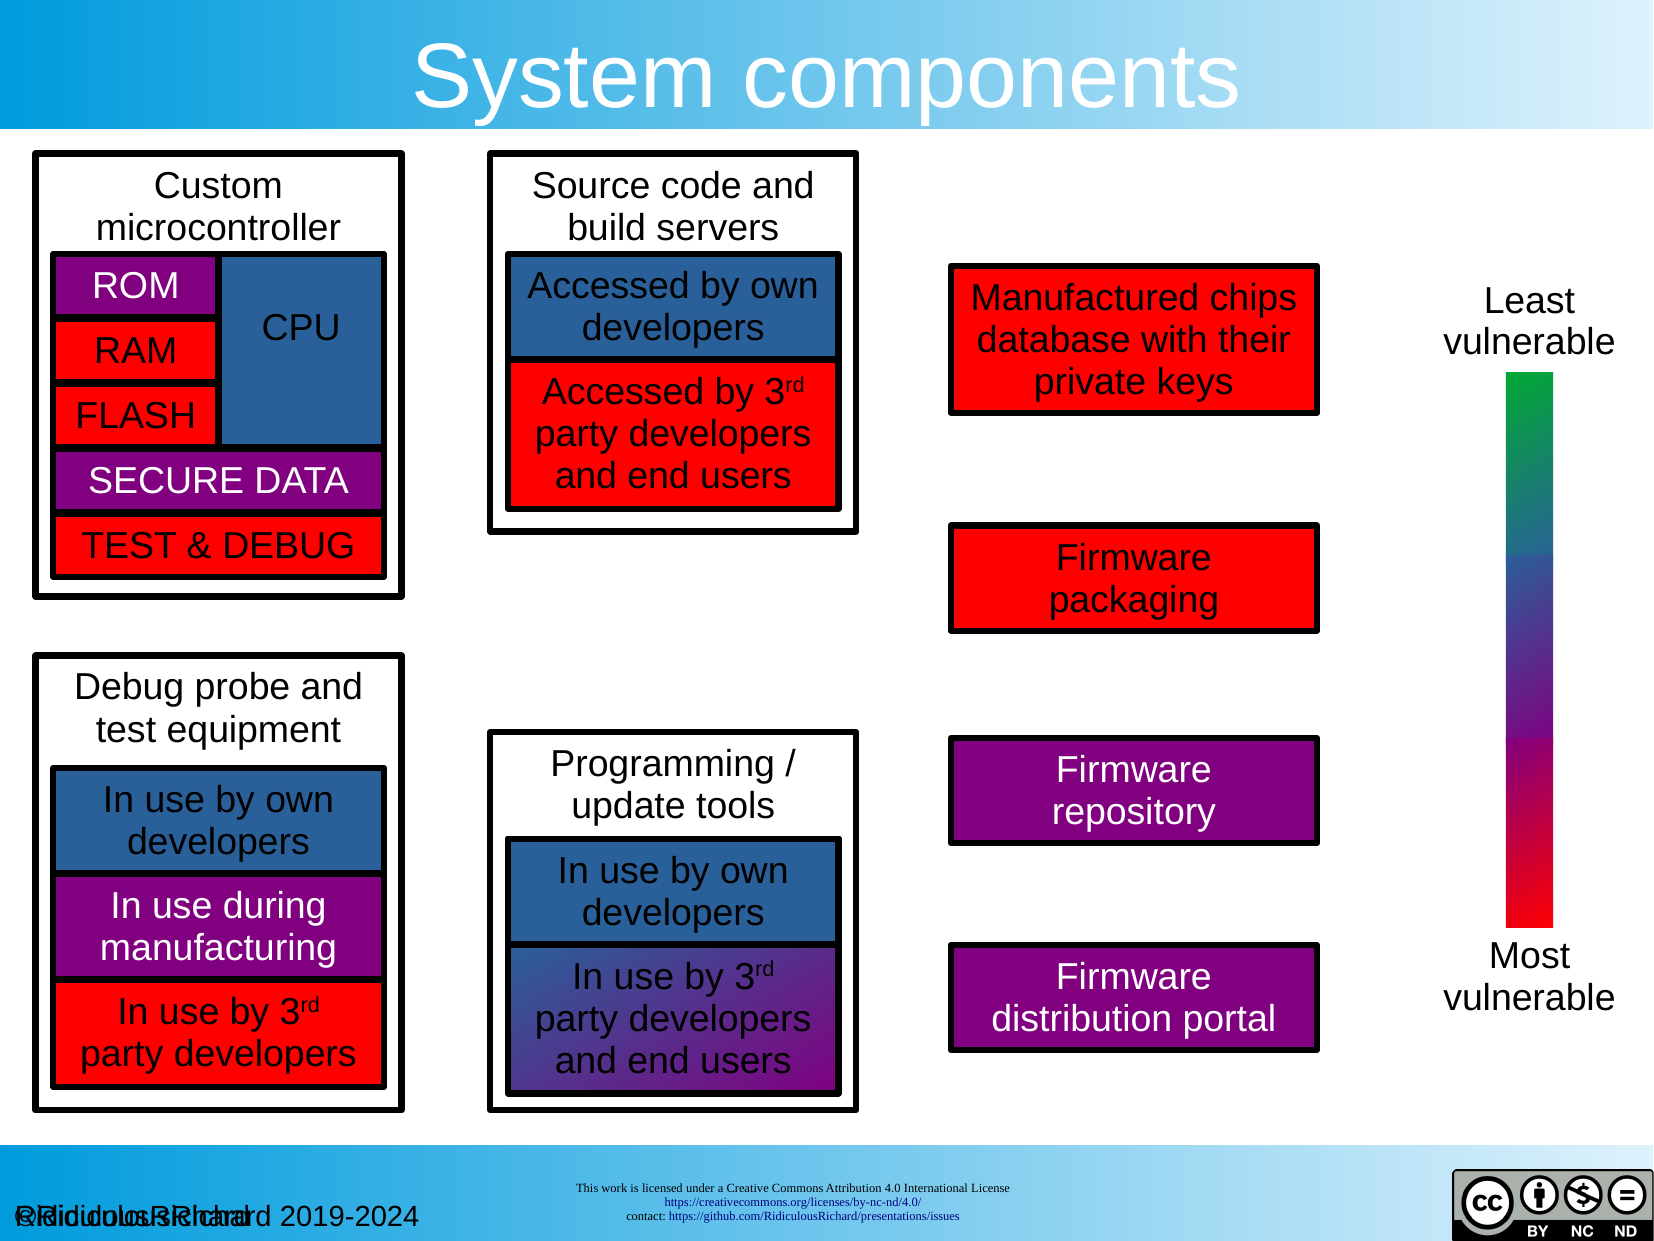

# System components
Custom microcontroller
ROM
CPU
RAM
FLASH
SECURE DATA
TEST & DEBUG
Source code and build servers
Accessed by own developers
Accessed by 3rd party developers and end users
Manufactured chips database with their private keys
Least vulnerable
Firmware packaging
Debug probe and test equipment
In use by own developers
In use during manufacturing
In use by 3rd party developers
Programming / update tools
In use by own developers
In use by own developers
In use by 3rd party developers and end users
Firmware repository
Most vulnerable
Firmware distribution portal
RidiculousRichard